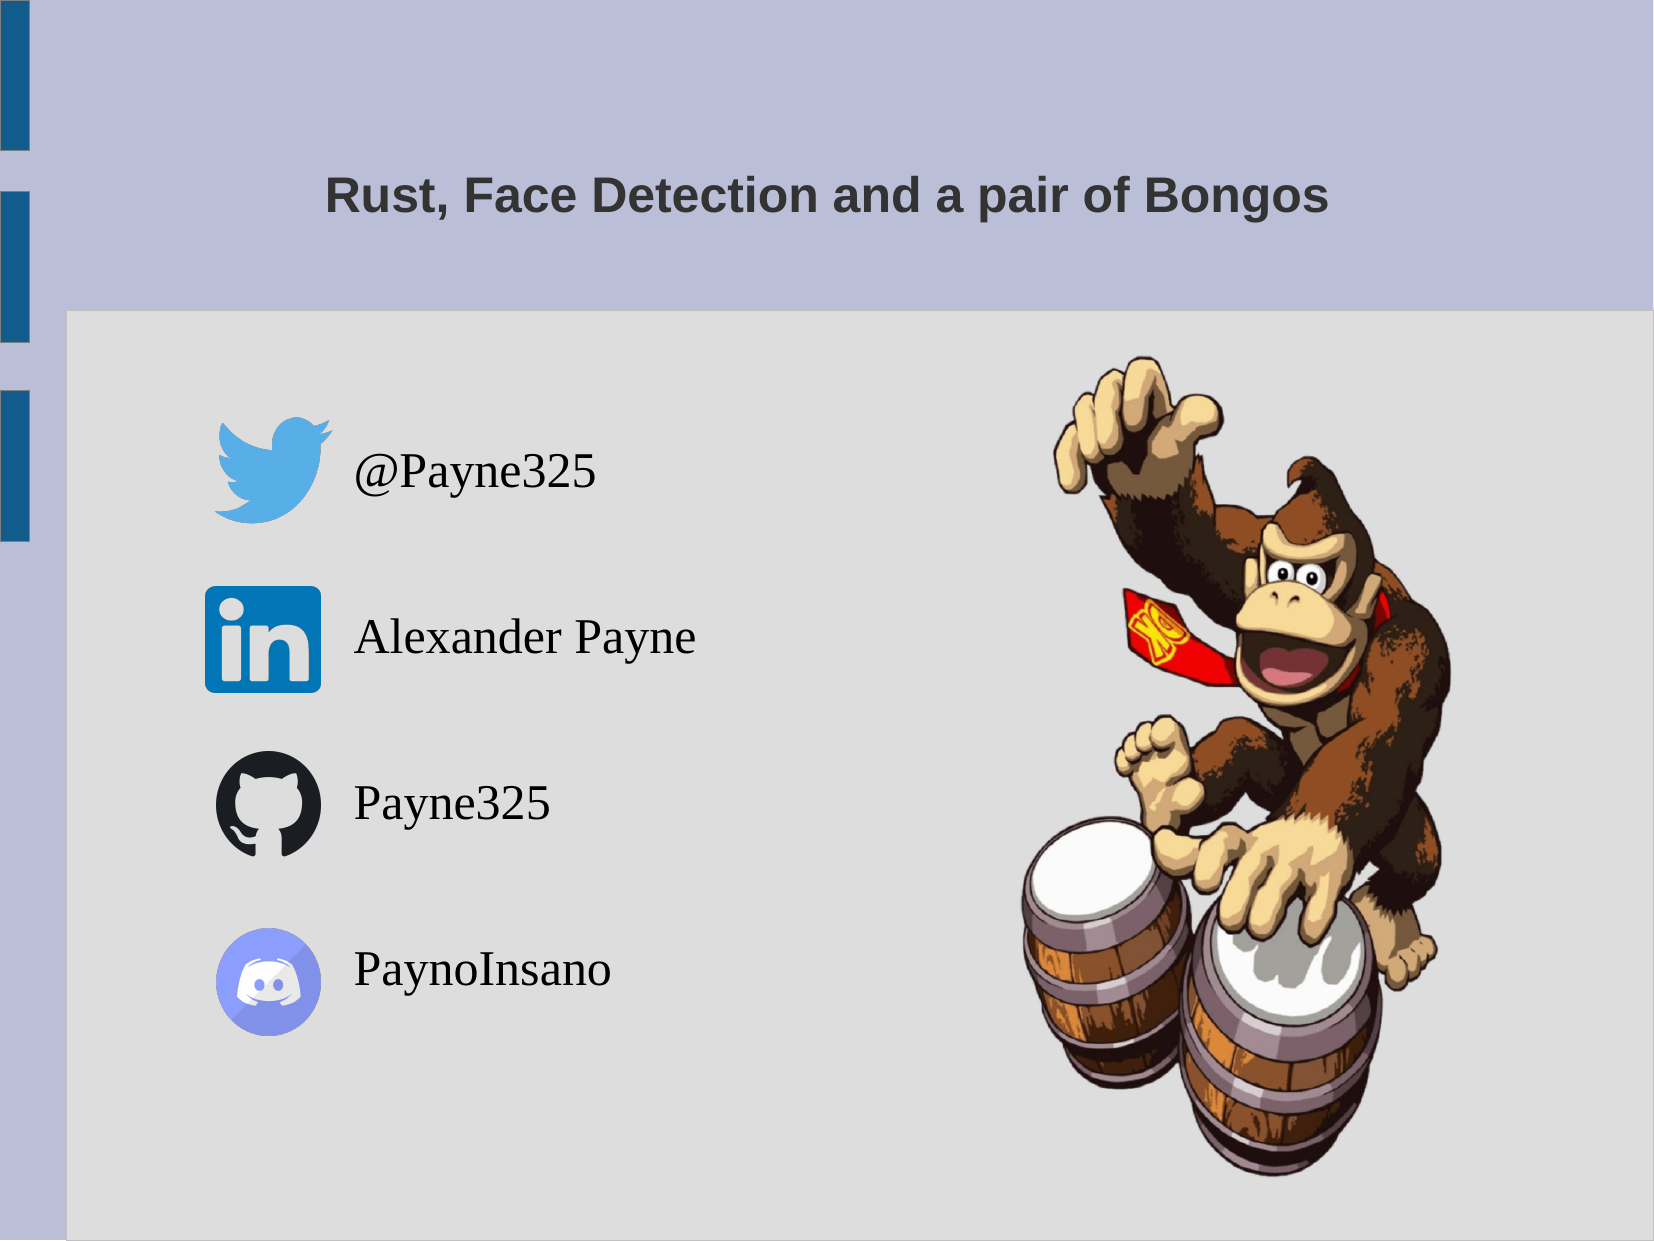

# Rust, Face Detection and a pair of Bongos
	 	@Payne325
	 	Alexander Payne
		Payne325
	 	PaynoInsano